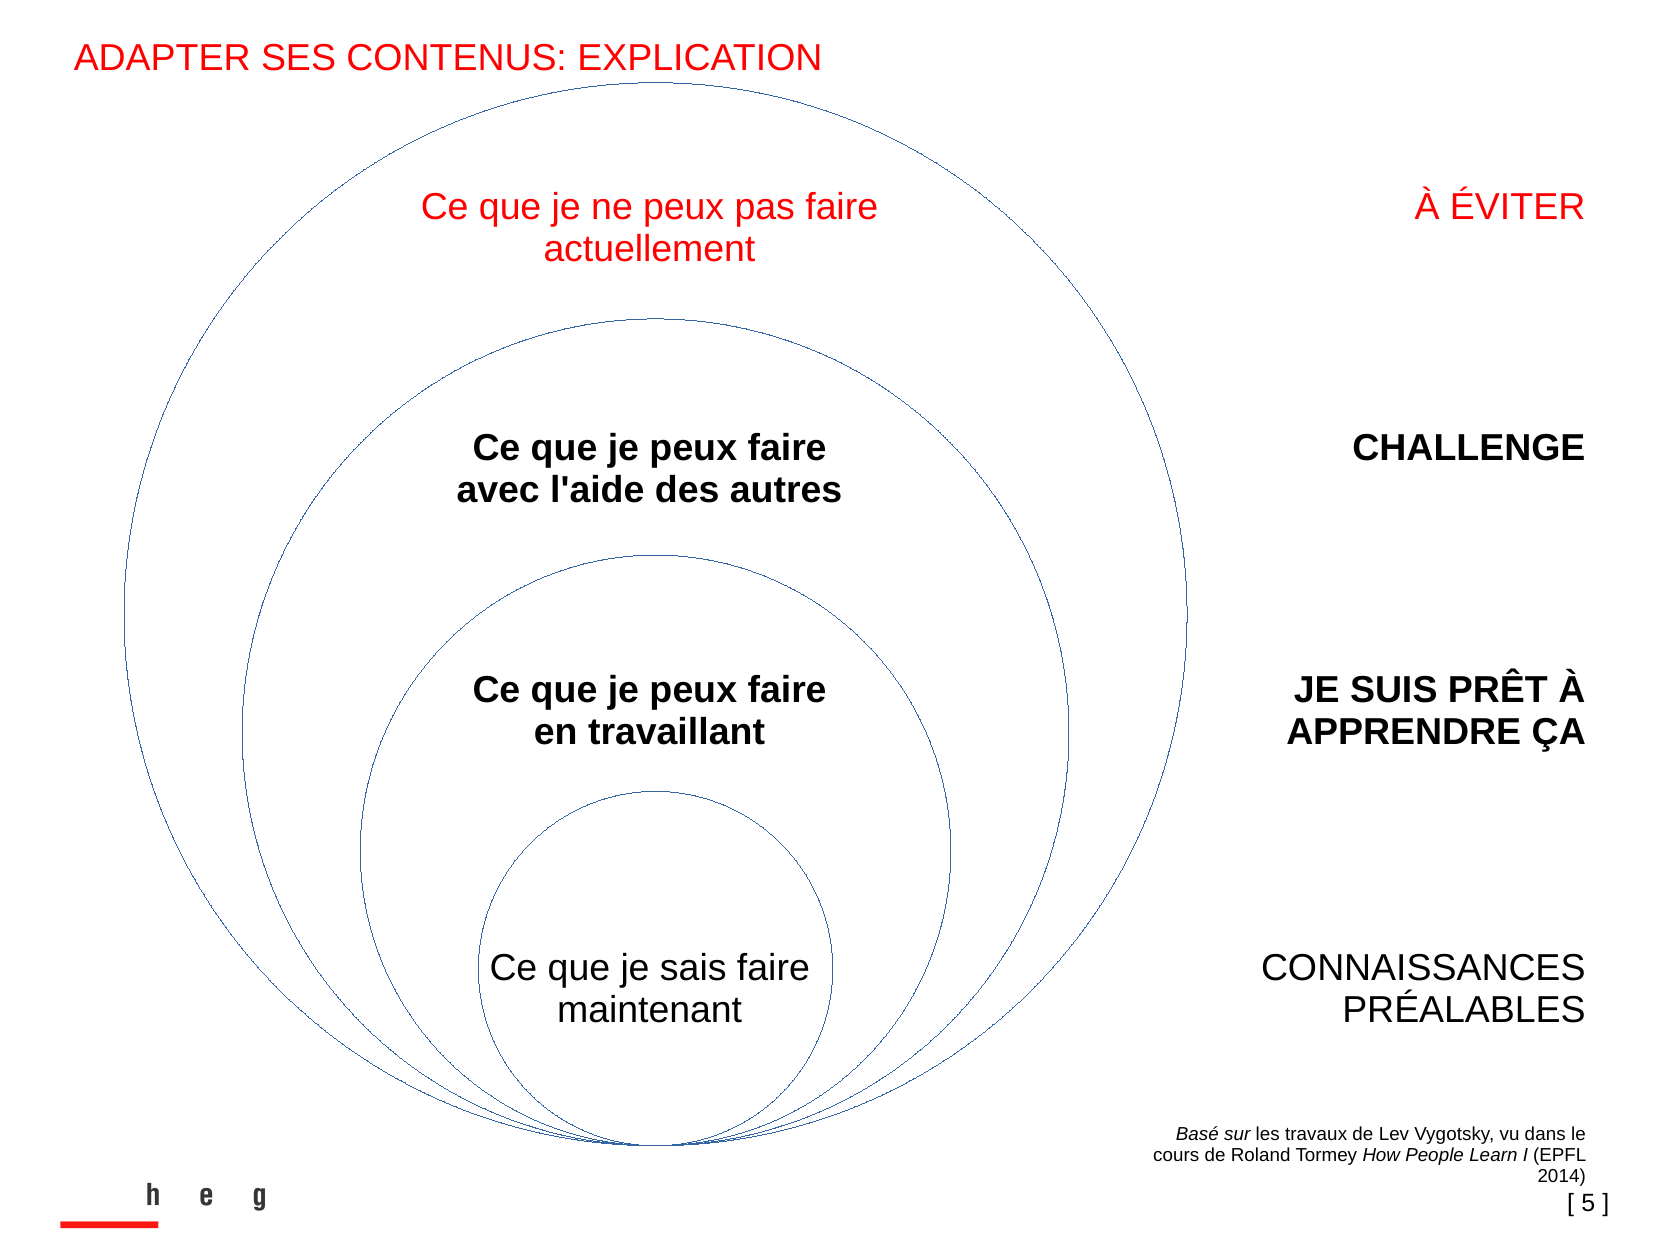

ADAPTER SES CONTENUS: EXPLICATION
Ce que je ne peux pas faire
actuellement
À ÉVITER
Ce que je peux faire
avec l'aide des autres
CHALLENGE
Ce que je peux faire en travaillant
JE SUIS PRÊT À APPRENDRE ÇA
Ce que je sais faire maintenant
CONNAISSANCES
PRÉALABLES
Basé sur les travaux de Lev Vygotsky, vu dans le cours de Roland Tormey How People Learn I (EPFL 2014)